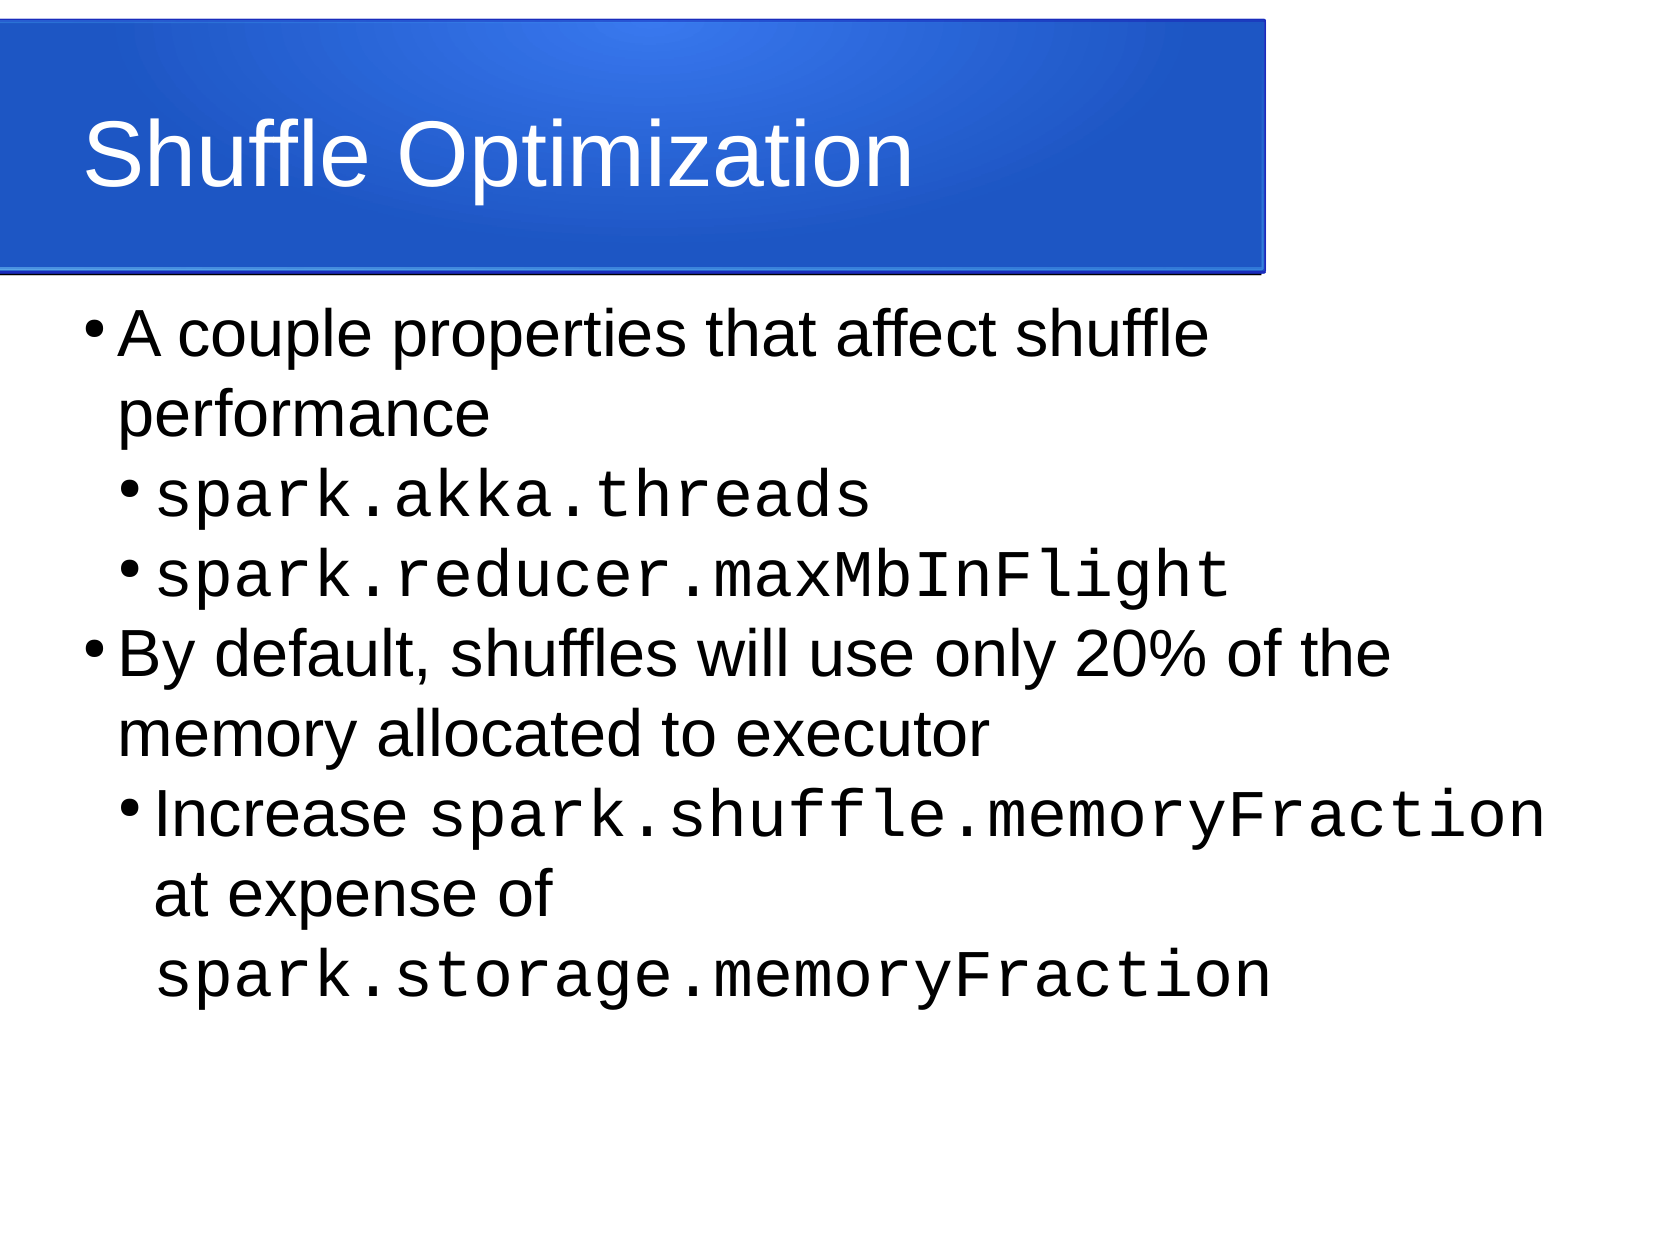

Shuffle Optimization
A couple properties that affect shuffle performance
spark.akka.threads
spark.reducer.maxMbInFlight
By default, shuffles will use only 20% of the memory allocated to executor
Increase spark.shuffle.memoryFraction at expense of spark.storage.memoryFraction